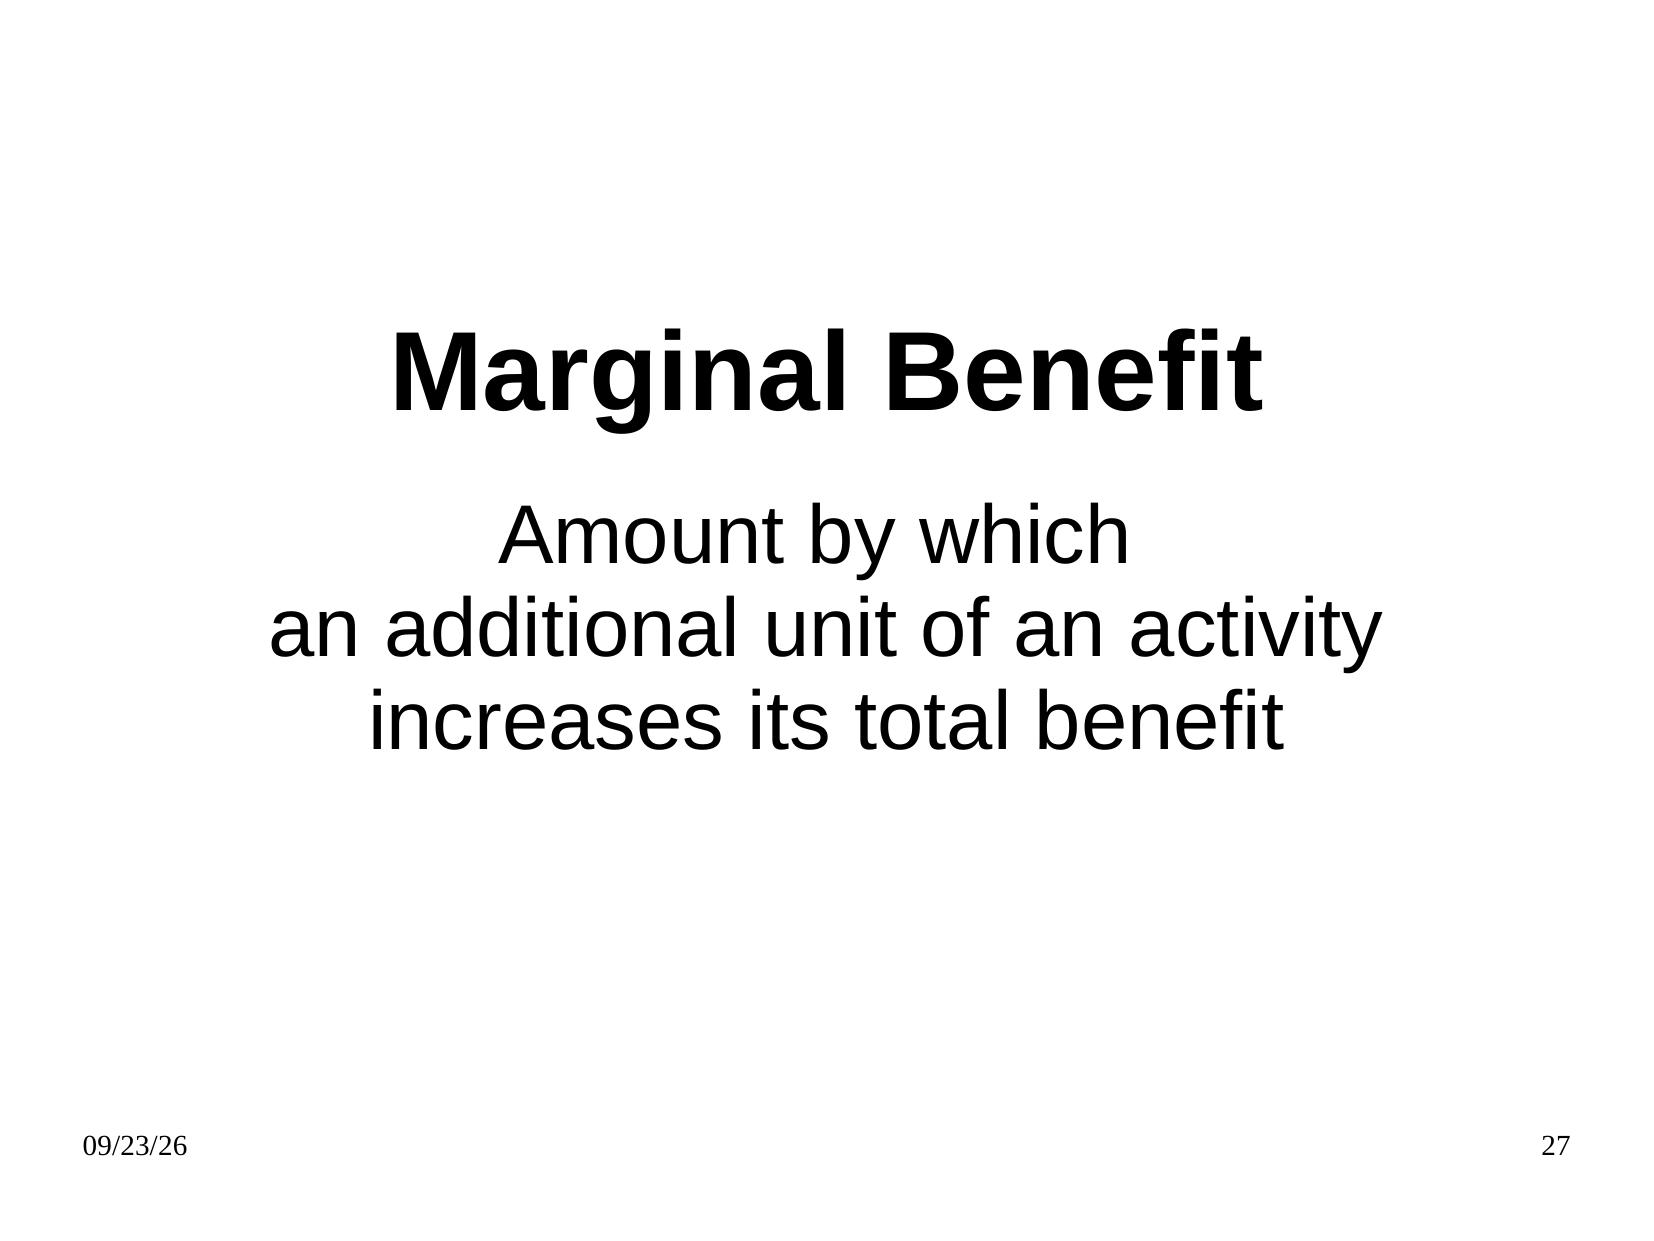

# Marginal Benefit
Amount by which
an additional unit of an activity
increases its total benefit
27